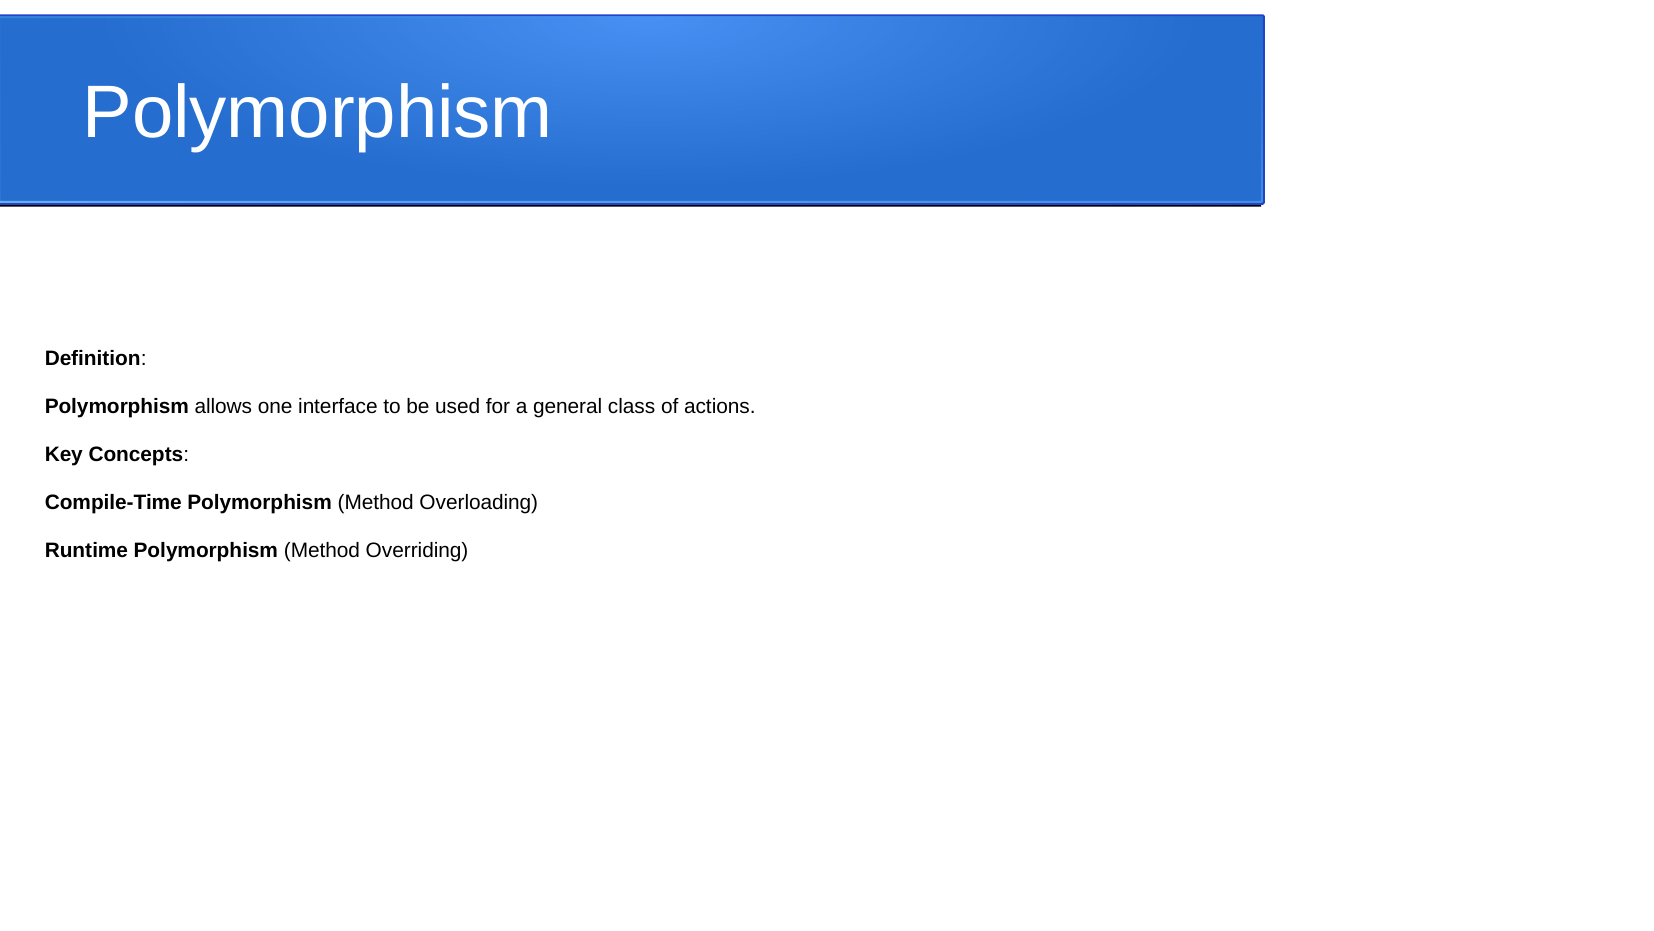

# Polymorphism
Definition:
Polymorphism allows one interface to be used for a general class of actions.
Key Concepts:
Compile-Time Polymorphism (Method Overloading)
Runtime Polymorphism (Method Overriding)